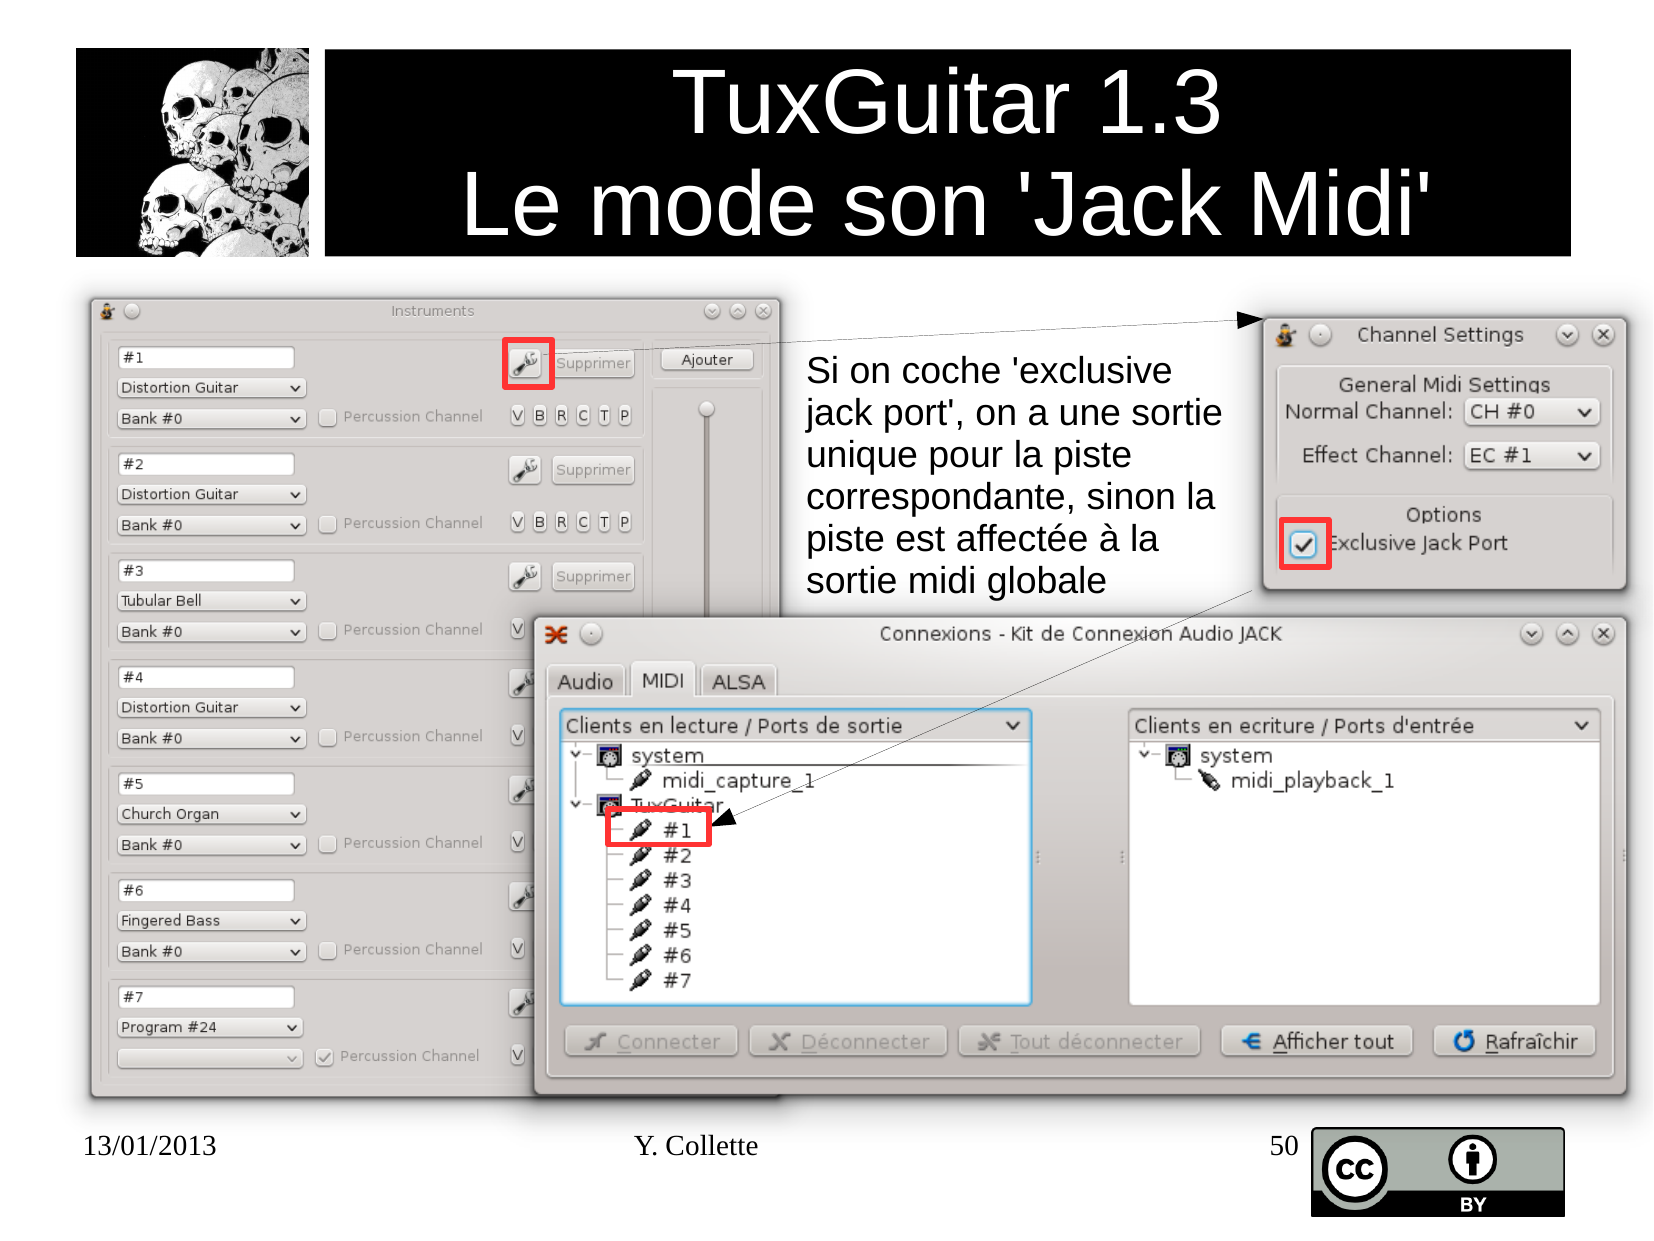

# TuxGuitar 1.3 Le mode son 'Jack Midi'
Si on coche 'exclusive jack port', on a une sortie unique pour la piste correspondante, sinon la piste est affectée à la sortie midi globale
Y. Collette
50